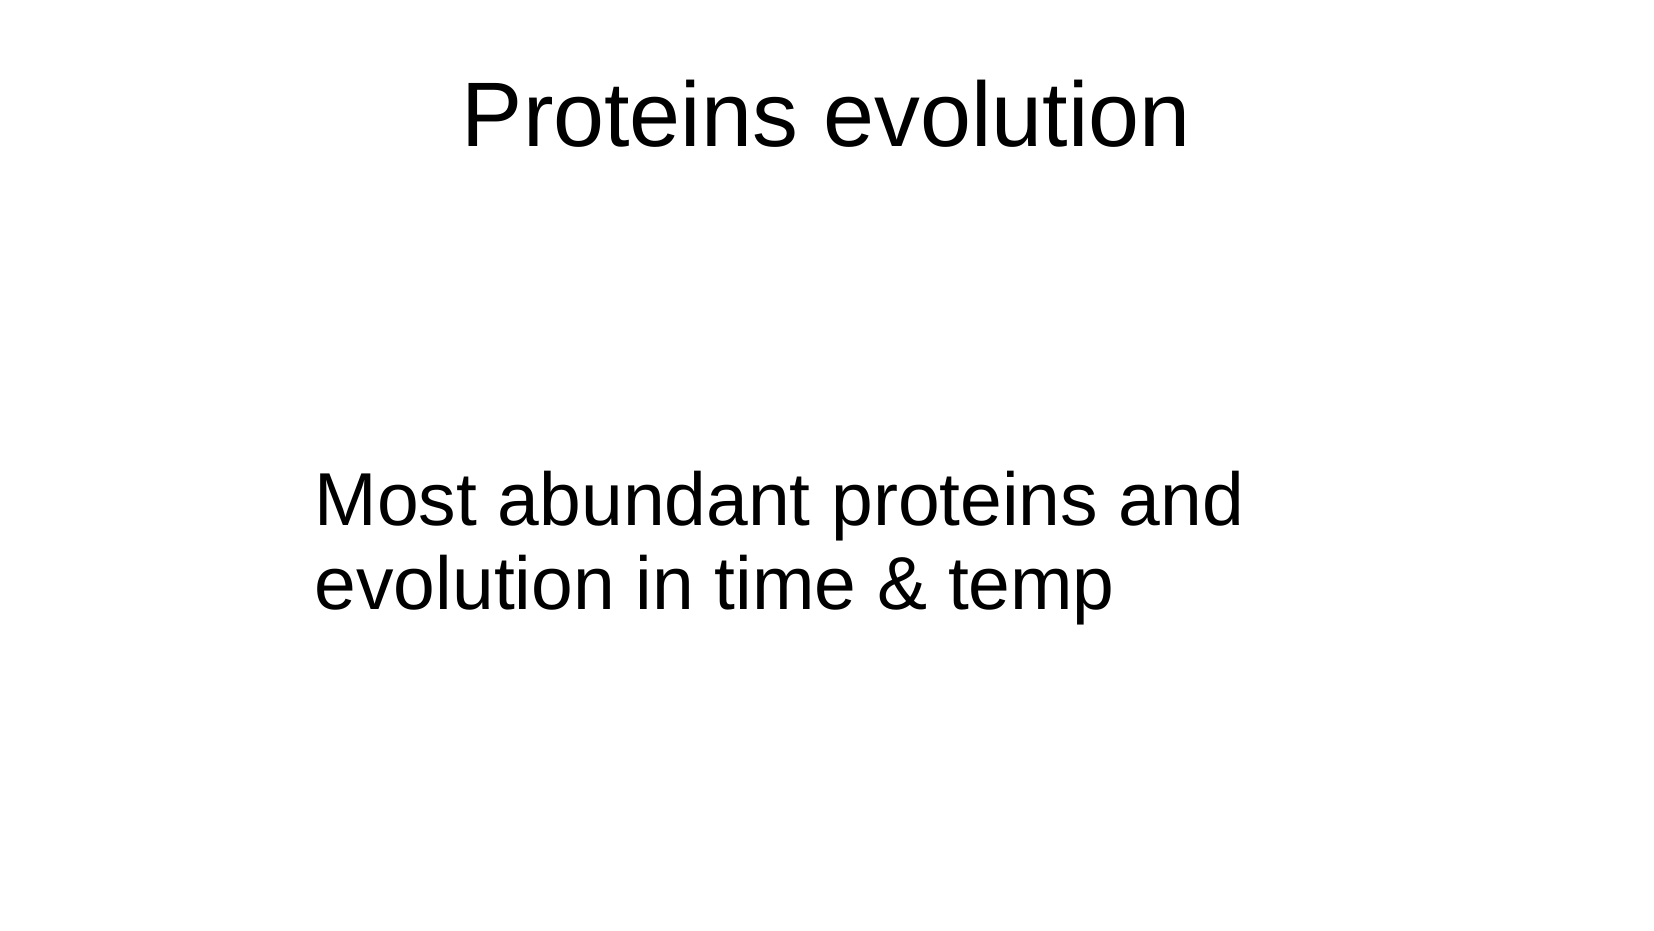

# Proteins evolution
Most abundant proteins and evolution in time & temp